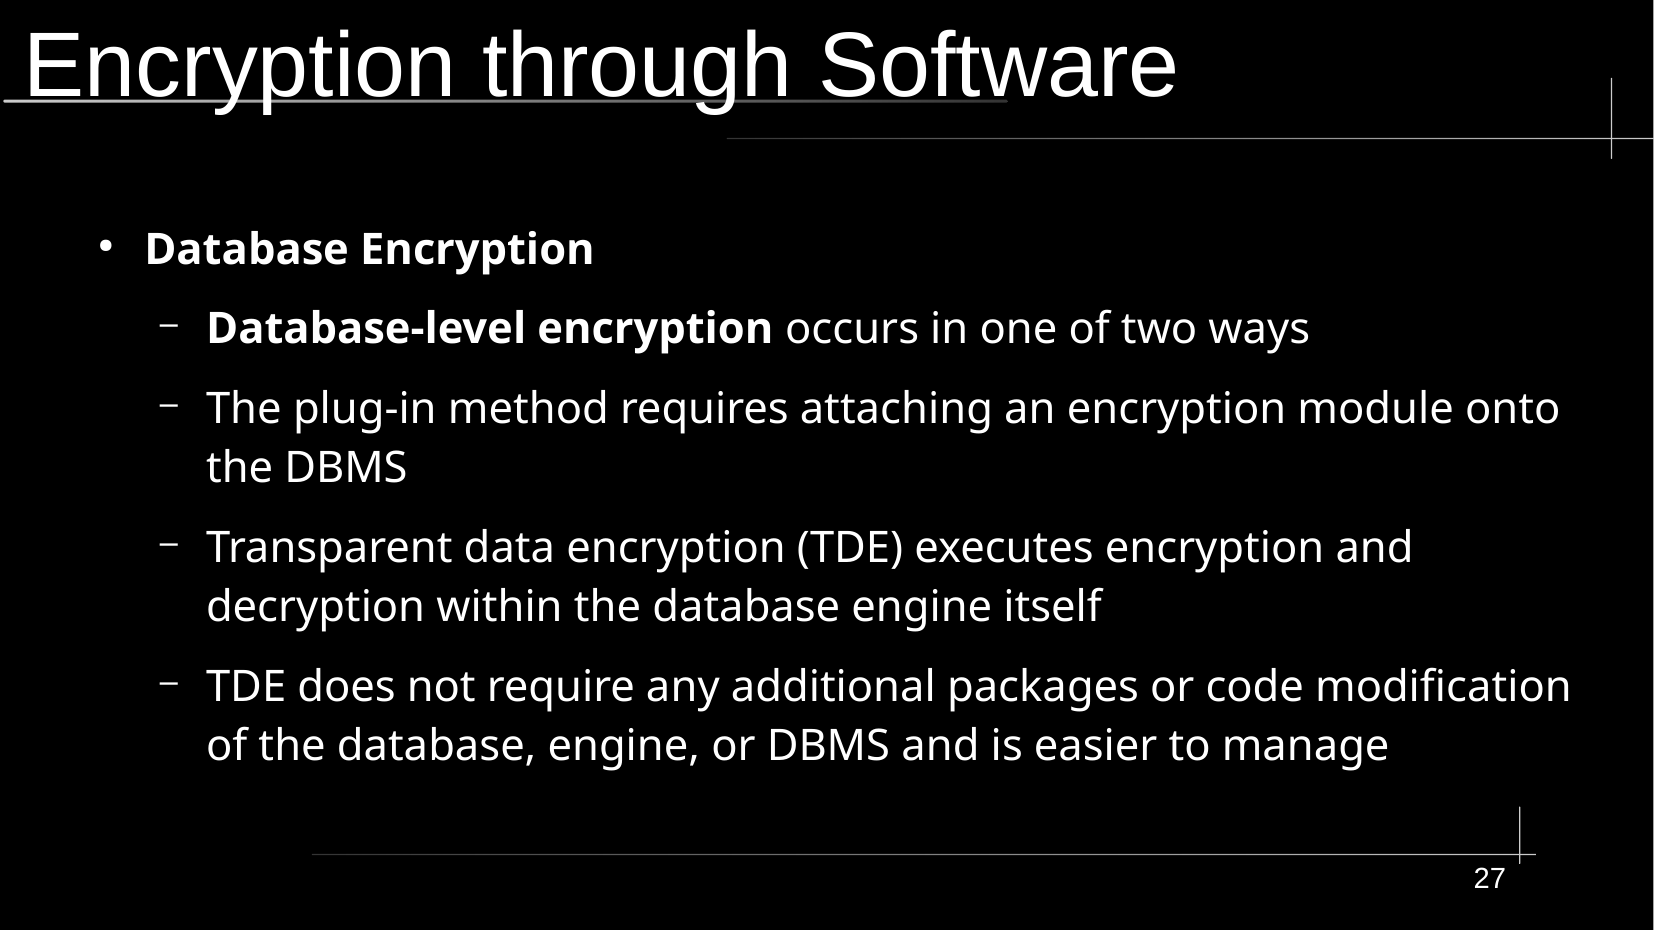

# Encryption through Software
Database Encryption
Database-level encryption occurs in one of two ways
The plug-in method requires attaching an encryption module onto the DBMS
Transparent data encryption (TDE) executes encryption and decryption within the database engine itself
TDE does not require any additional packages or code modification of the database, engine, or DBMS and is easier to manage
27